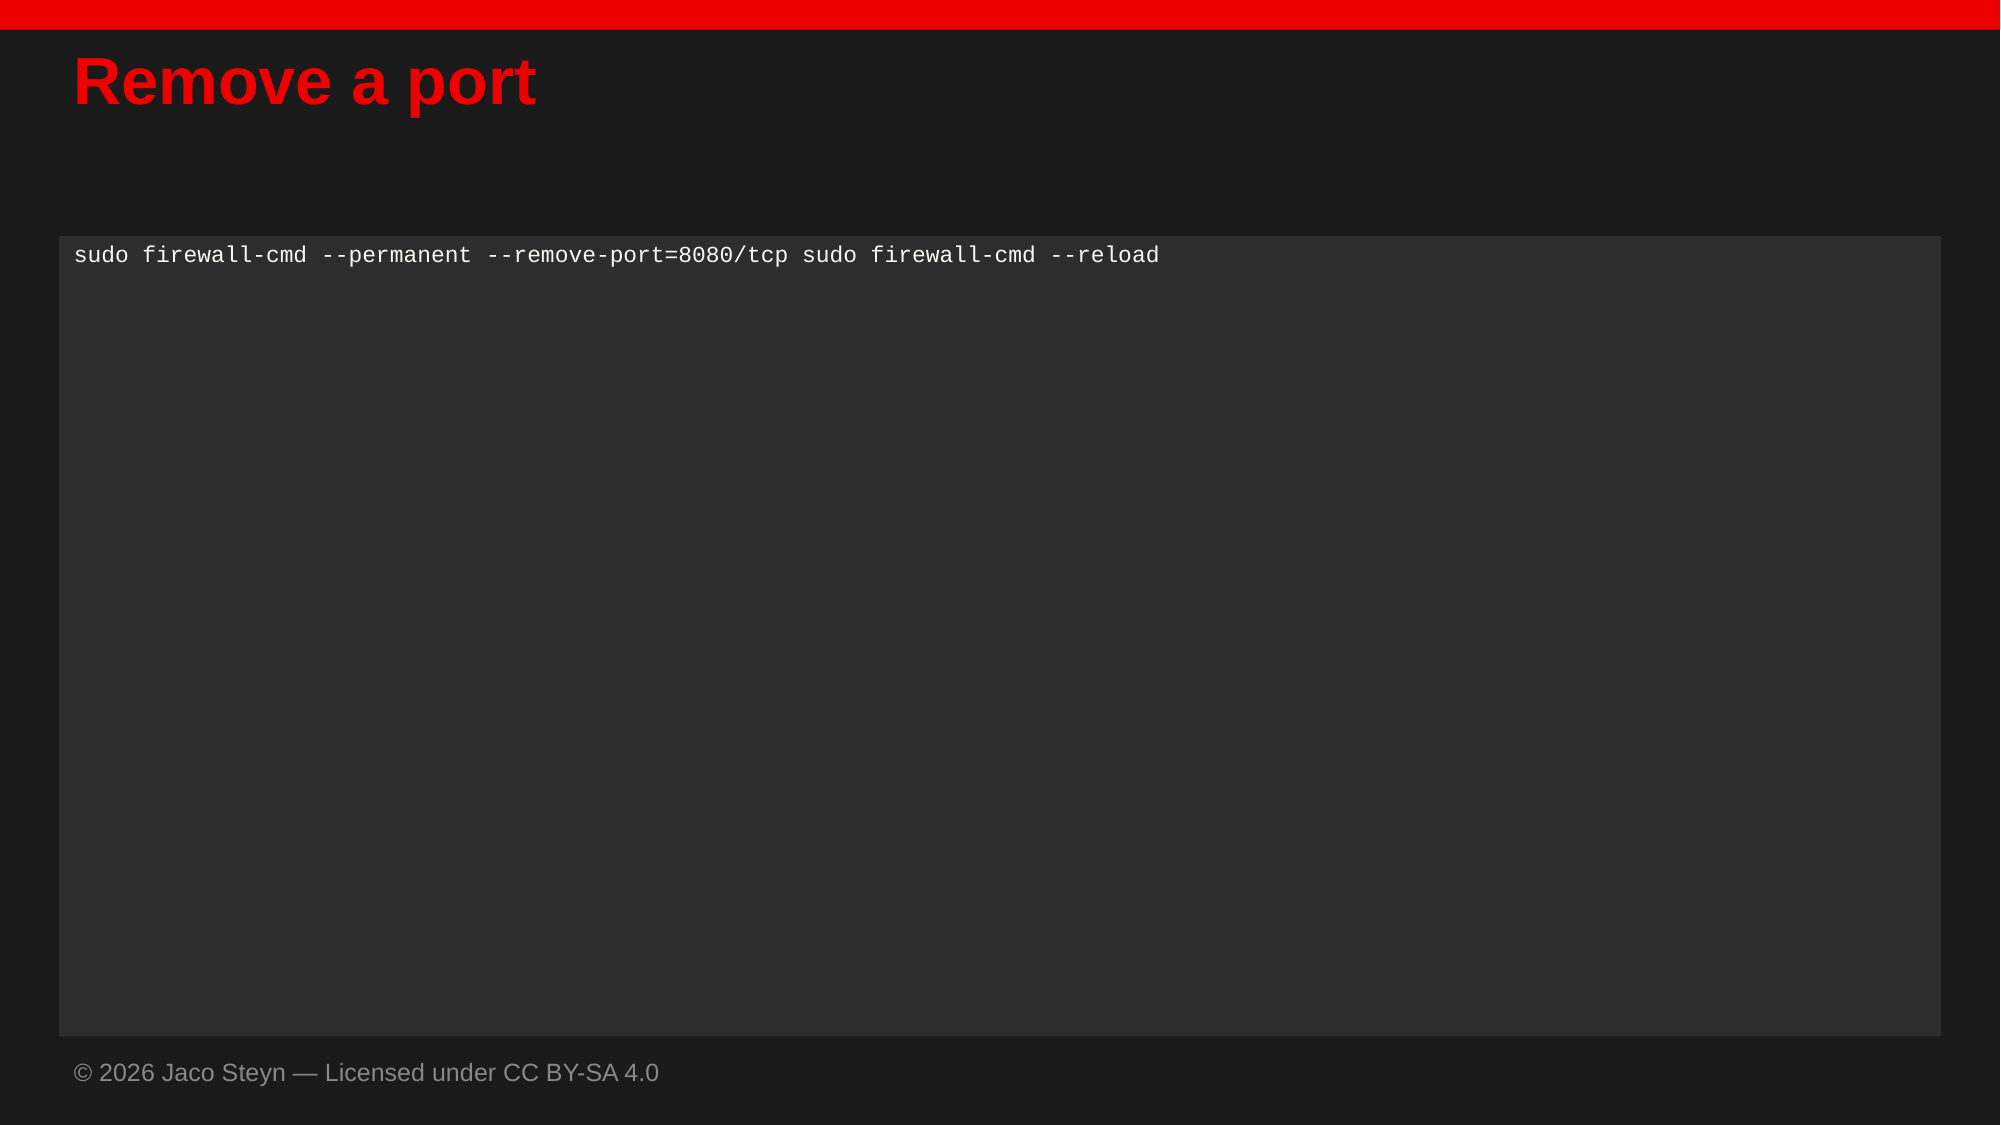

Remove a port
sudo firewall-cmd --permanent --remove-port=8080/tcp sudo firewall-cmd --reload
© 2026 Jaco Steyn — Licensed under CC BY-SA 4.0